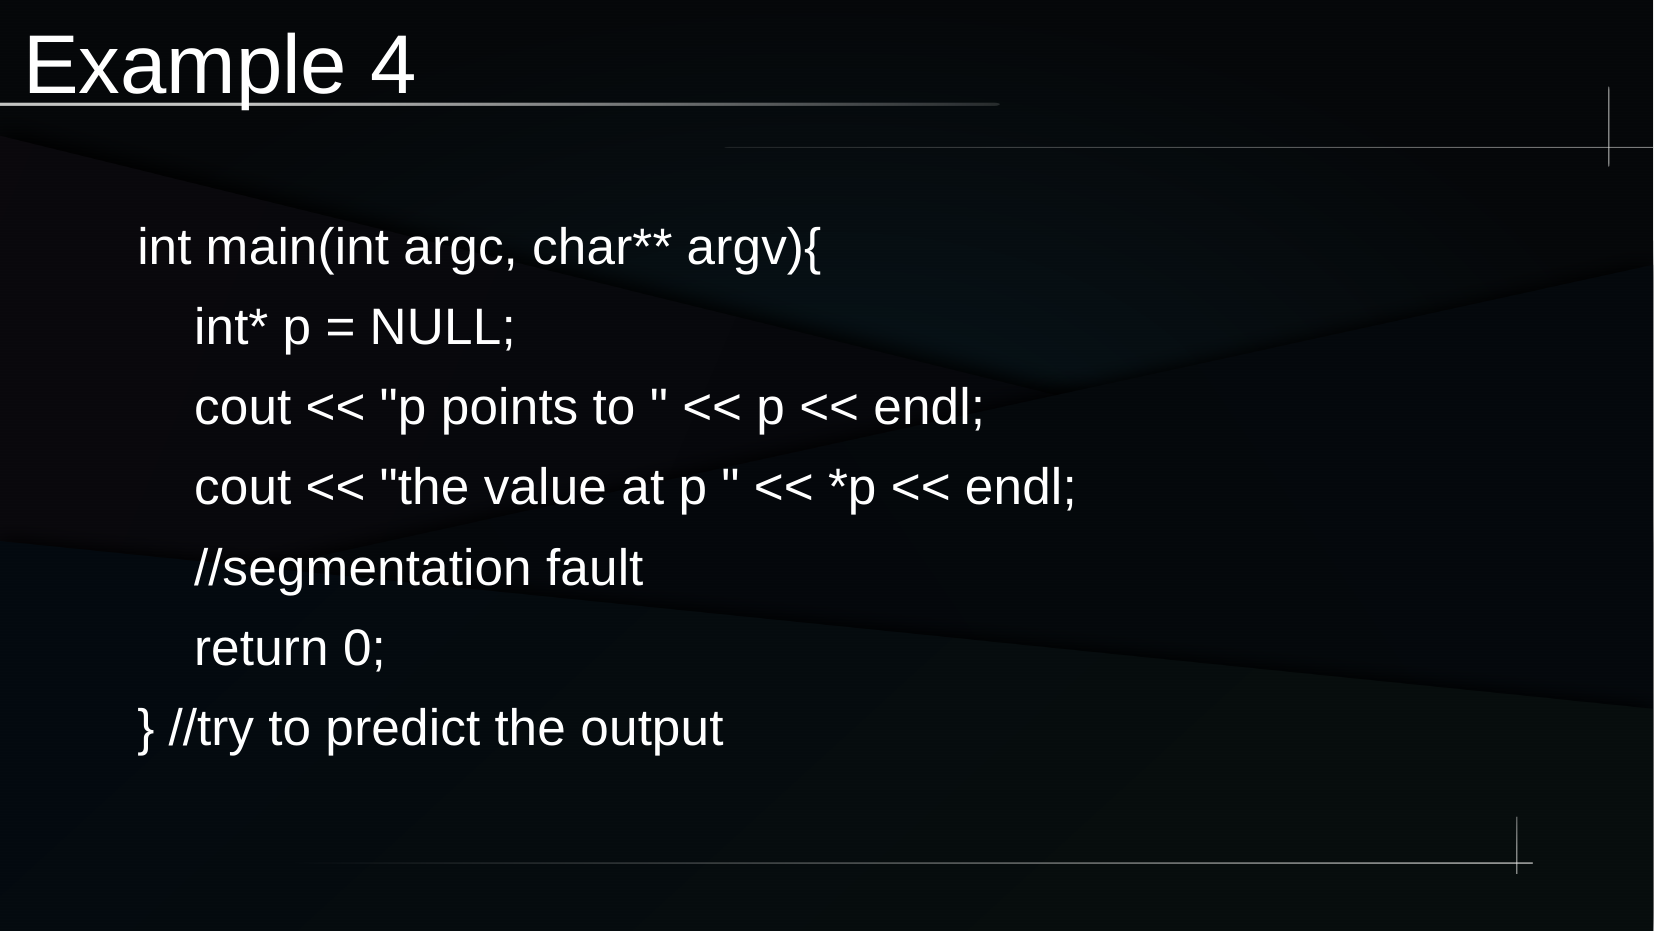

# Example 4
int main(int argc, char** argv){
 int* p = NULL;
 cout << "p points to " << p << endl;
 cout << "the value at p " << *p << endl;
 //segmentation fault
 return 0;
} //try to predict the output